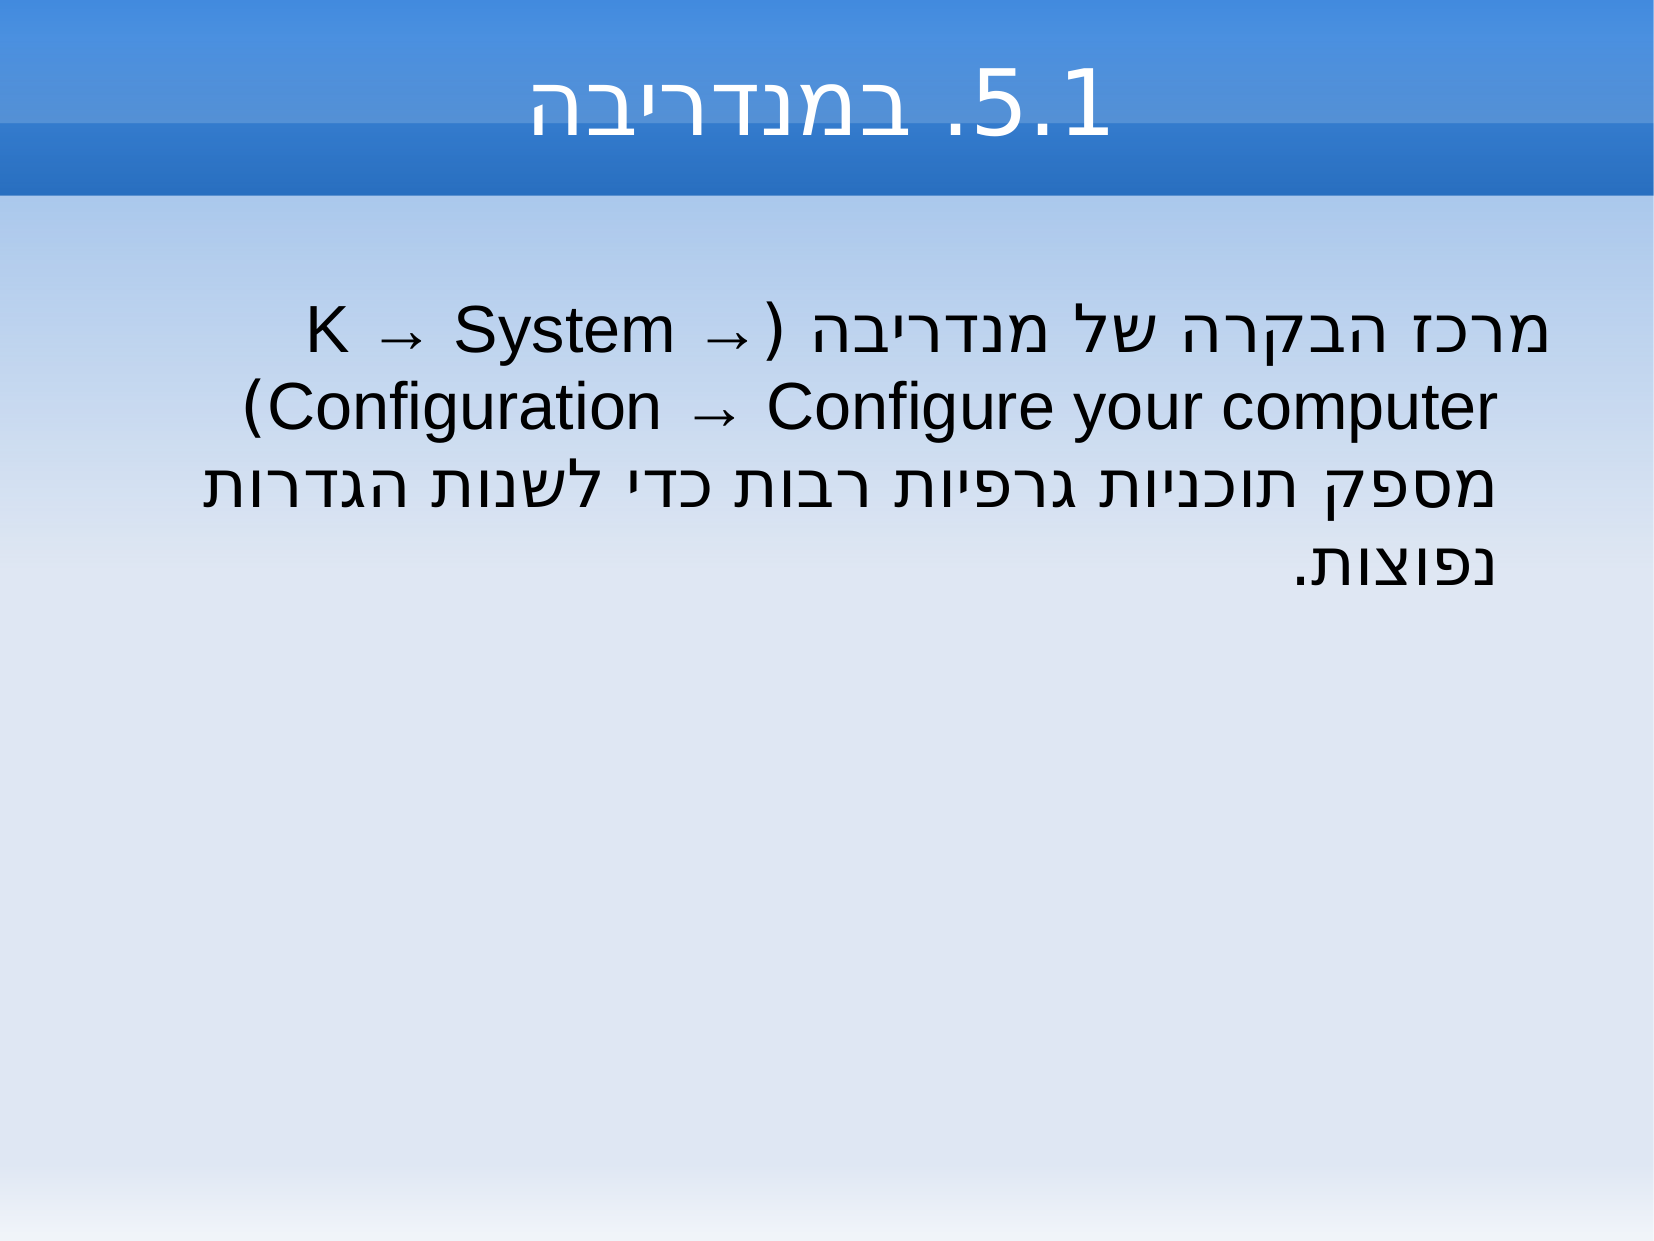

# 5.1. במנדריבה
מרכז הבקרה של מנדריבה (K → System → Configuration → Configure your computer) מספק תוכניות גרפיות רבות כדי לשנות הגדרות נפוצות.